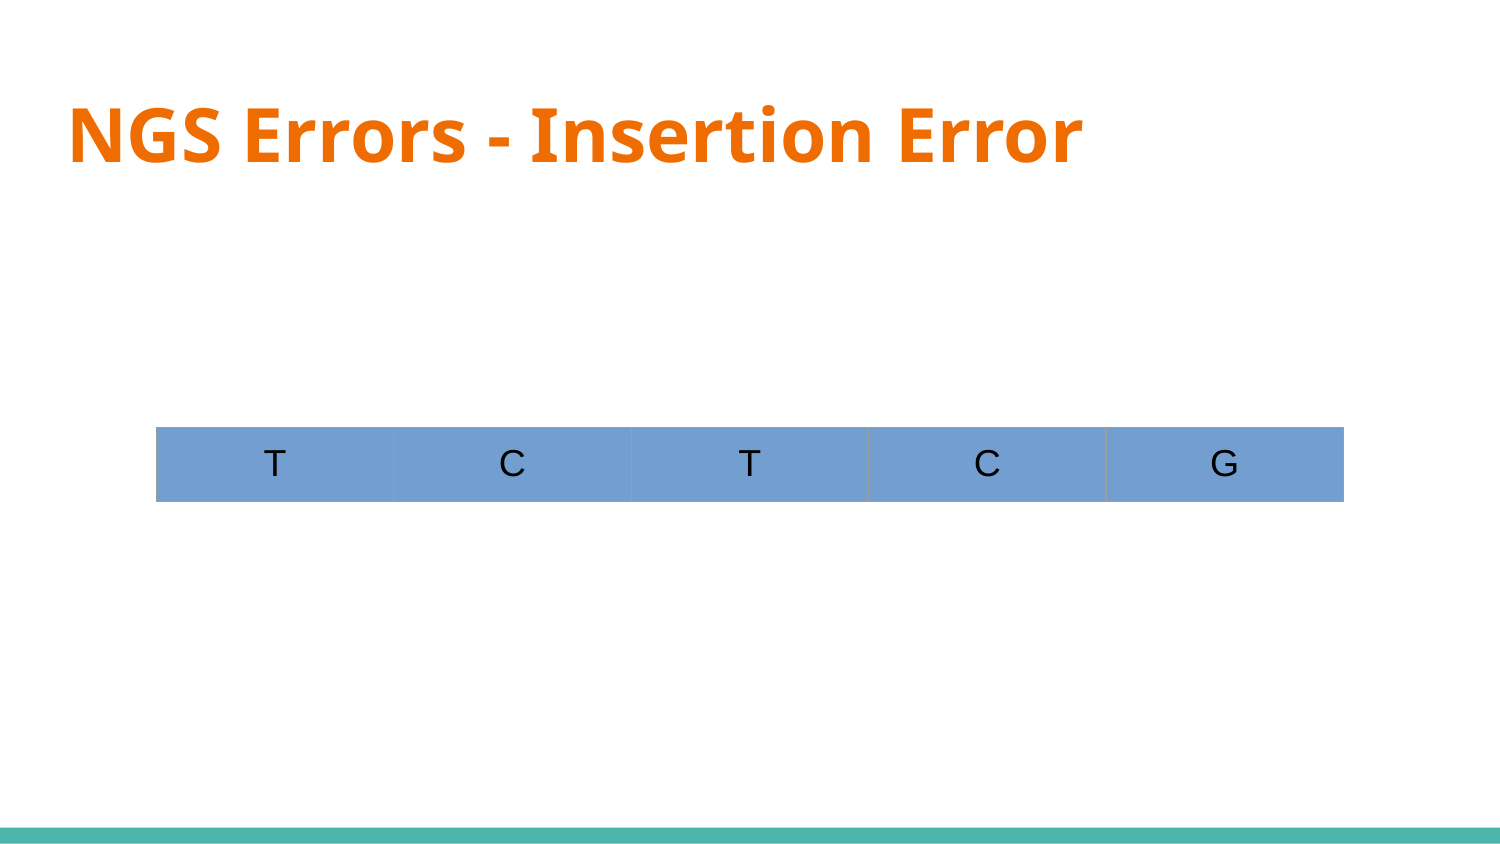

# NGS Errors - Insertion Error
| T | C | T | C | G |
| --- | --- | --- | --- | --- |